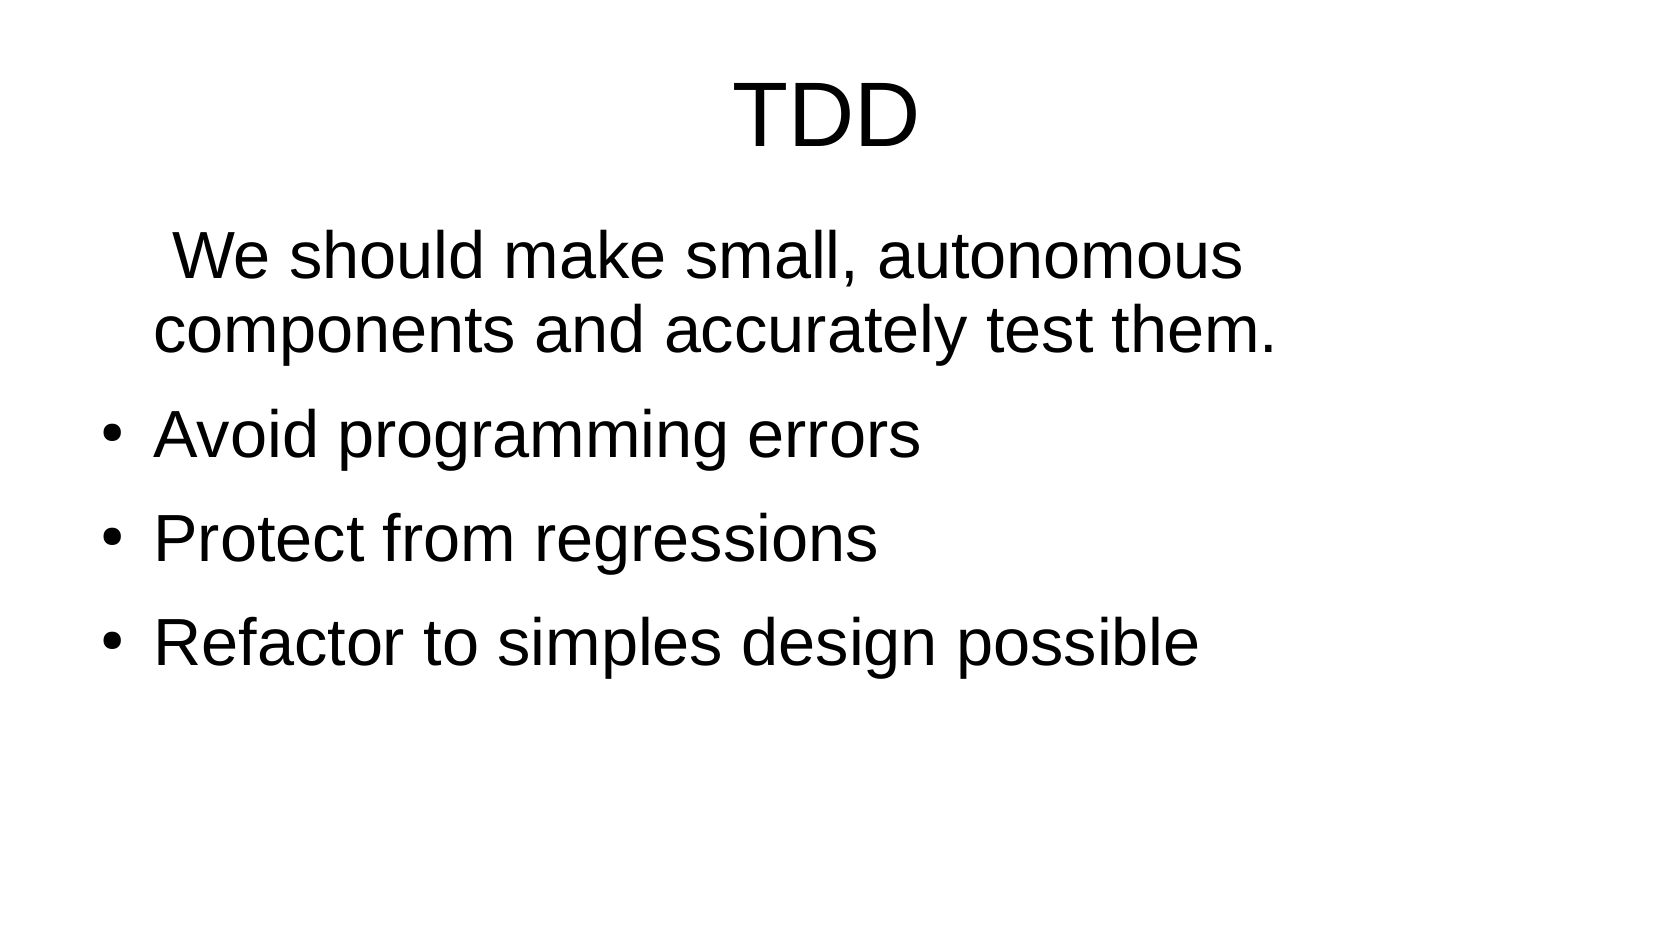

# TDD
 We should make small, autonomous components and accurately test them.
Avoid programming errors
Protect from regressions
Refactor to simples design possible